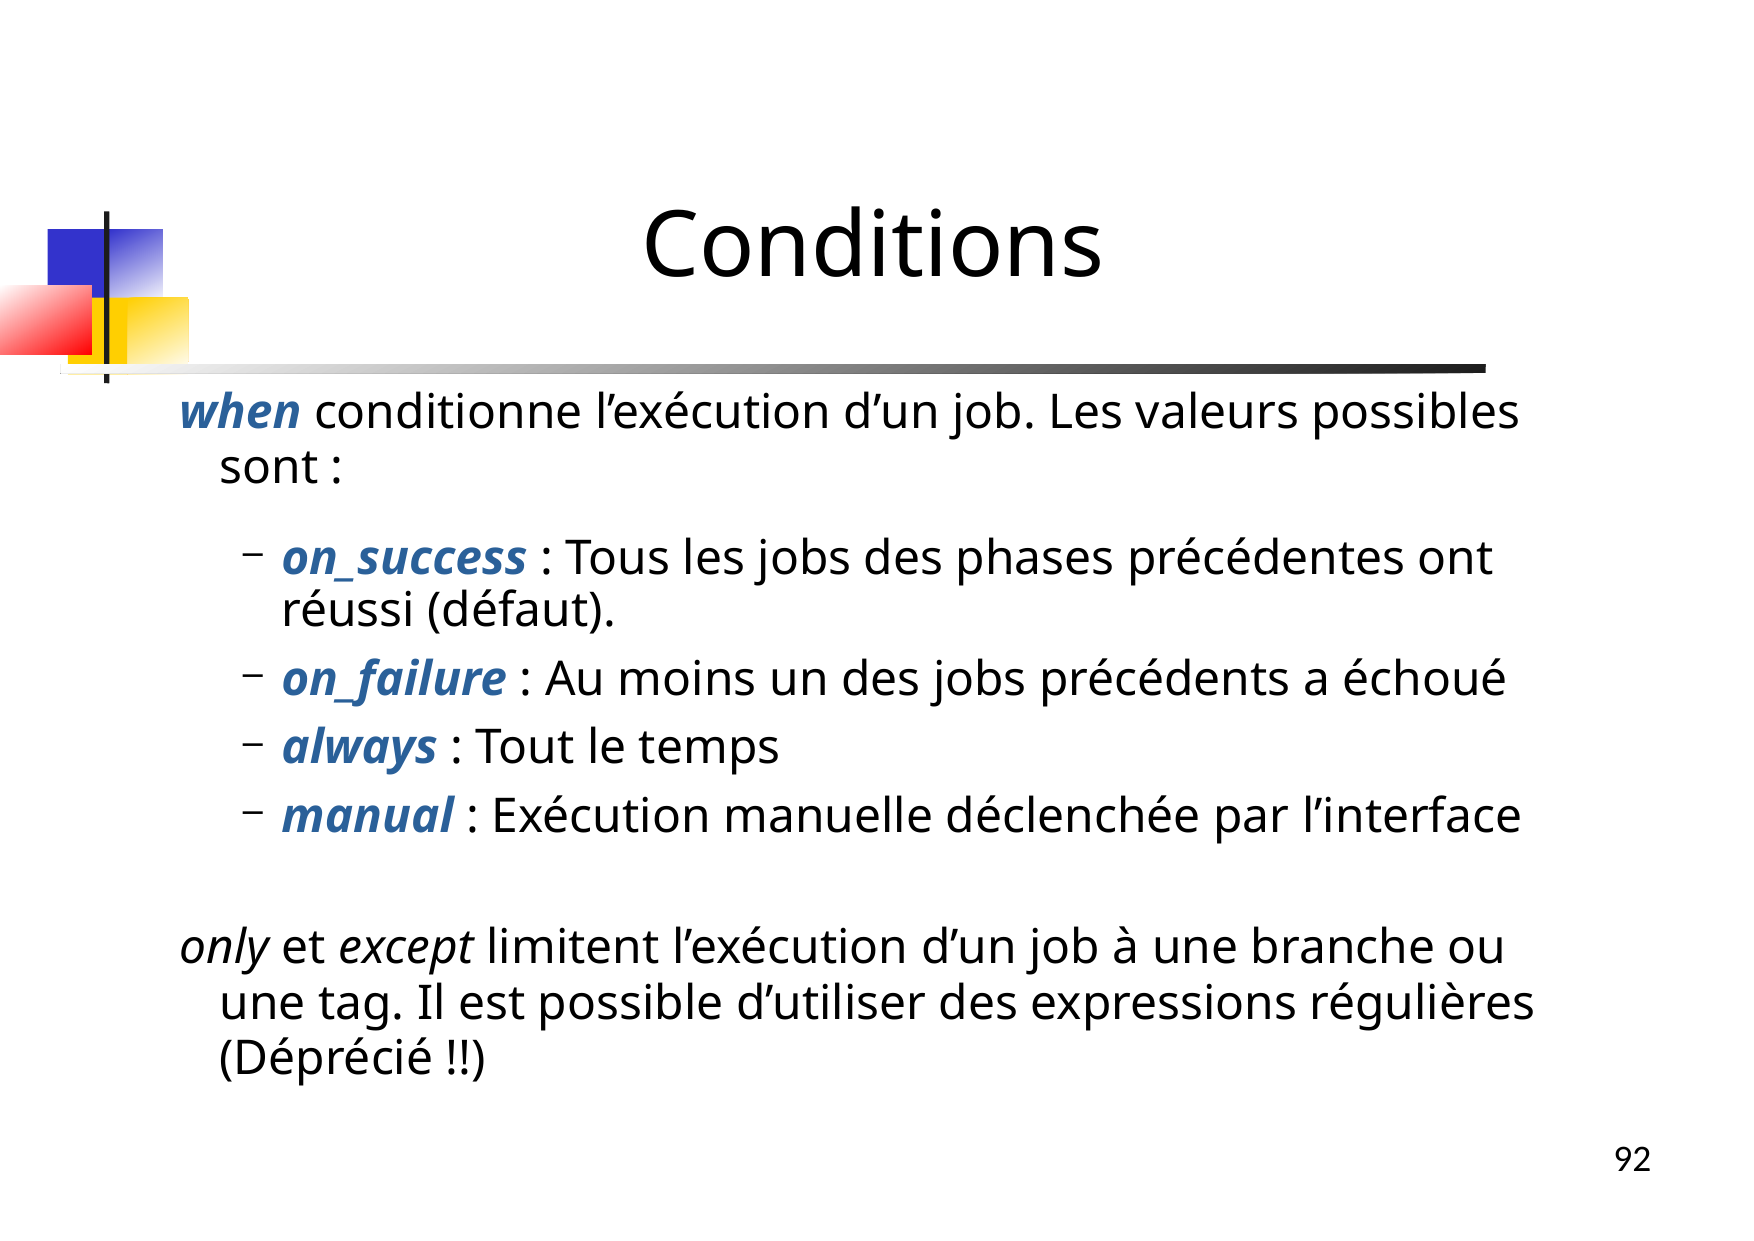

# Conditions
when conditionne l’exécution d’un job. Les valeurs possibles sont :
on_success : Tous les jobs des phases précédentes ont réussi (défaut).
on_failure : Au moins un des jobs précédents a échoué
always : Tout le temps
manual : Exécution manuelle déclenchée par l’interface
only et except limitent l’exécution d’un job à une branche ou une tag. Il est possible d’utiliser des expressions régulières (Déprécié !!)